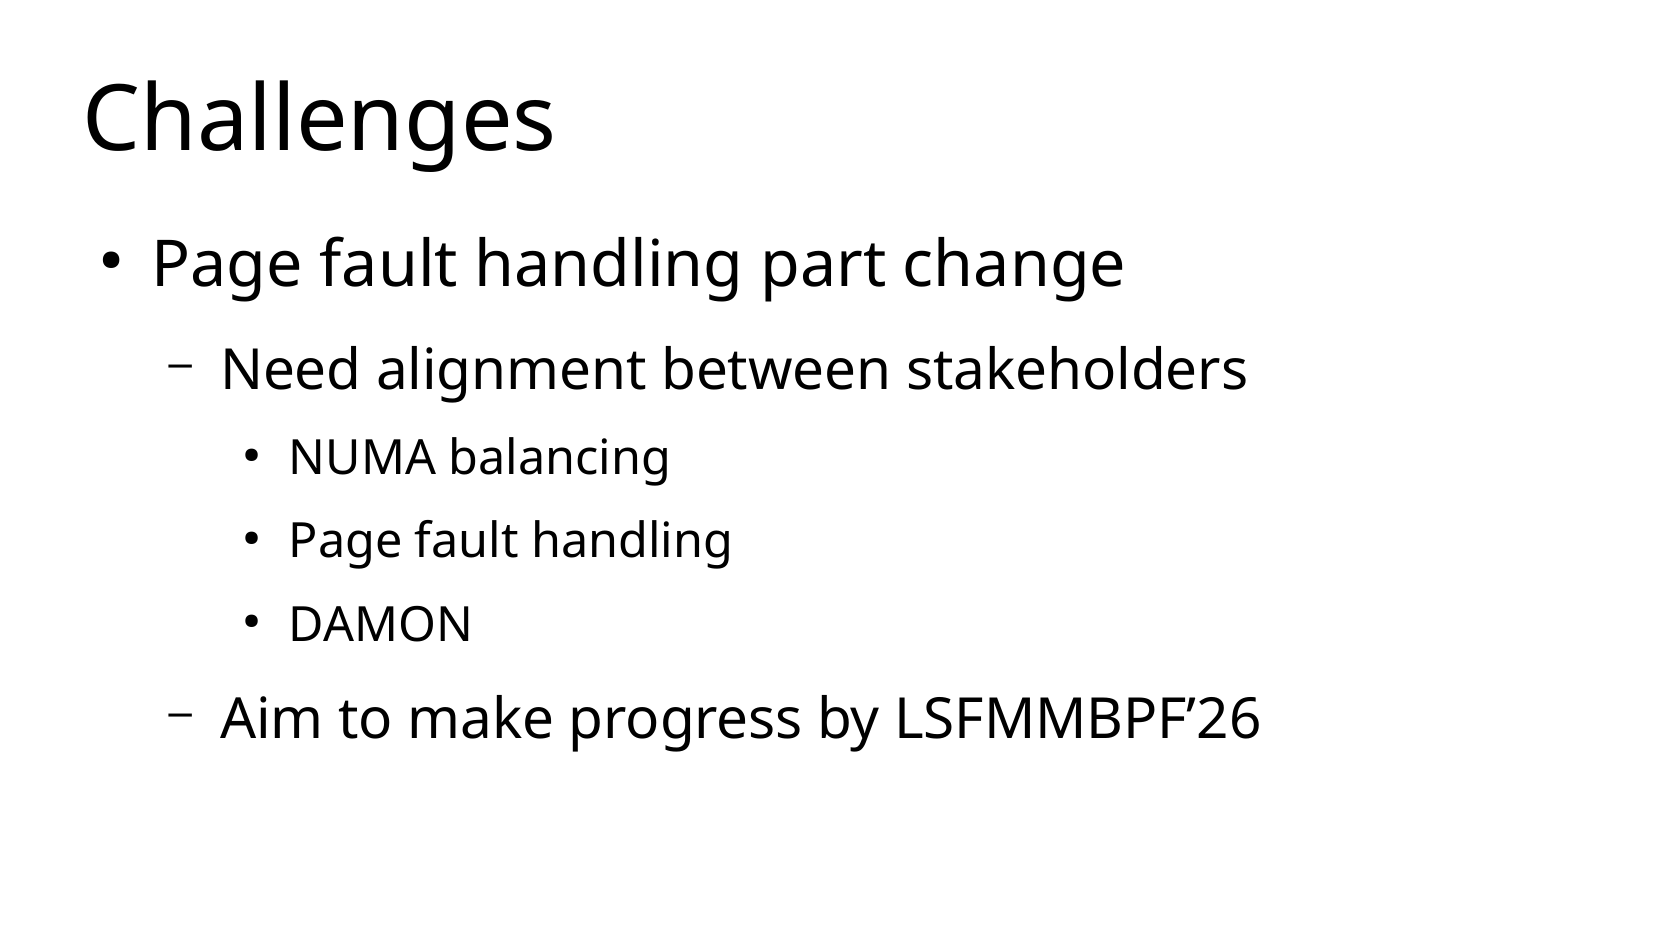

# Challenges
Page fault handling part change
Need alignment between stakeholders
NUMA balancing
Page fault handling
DAMON
Aim to make progress by LSFMMBPF’26